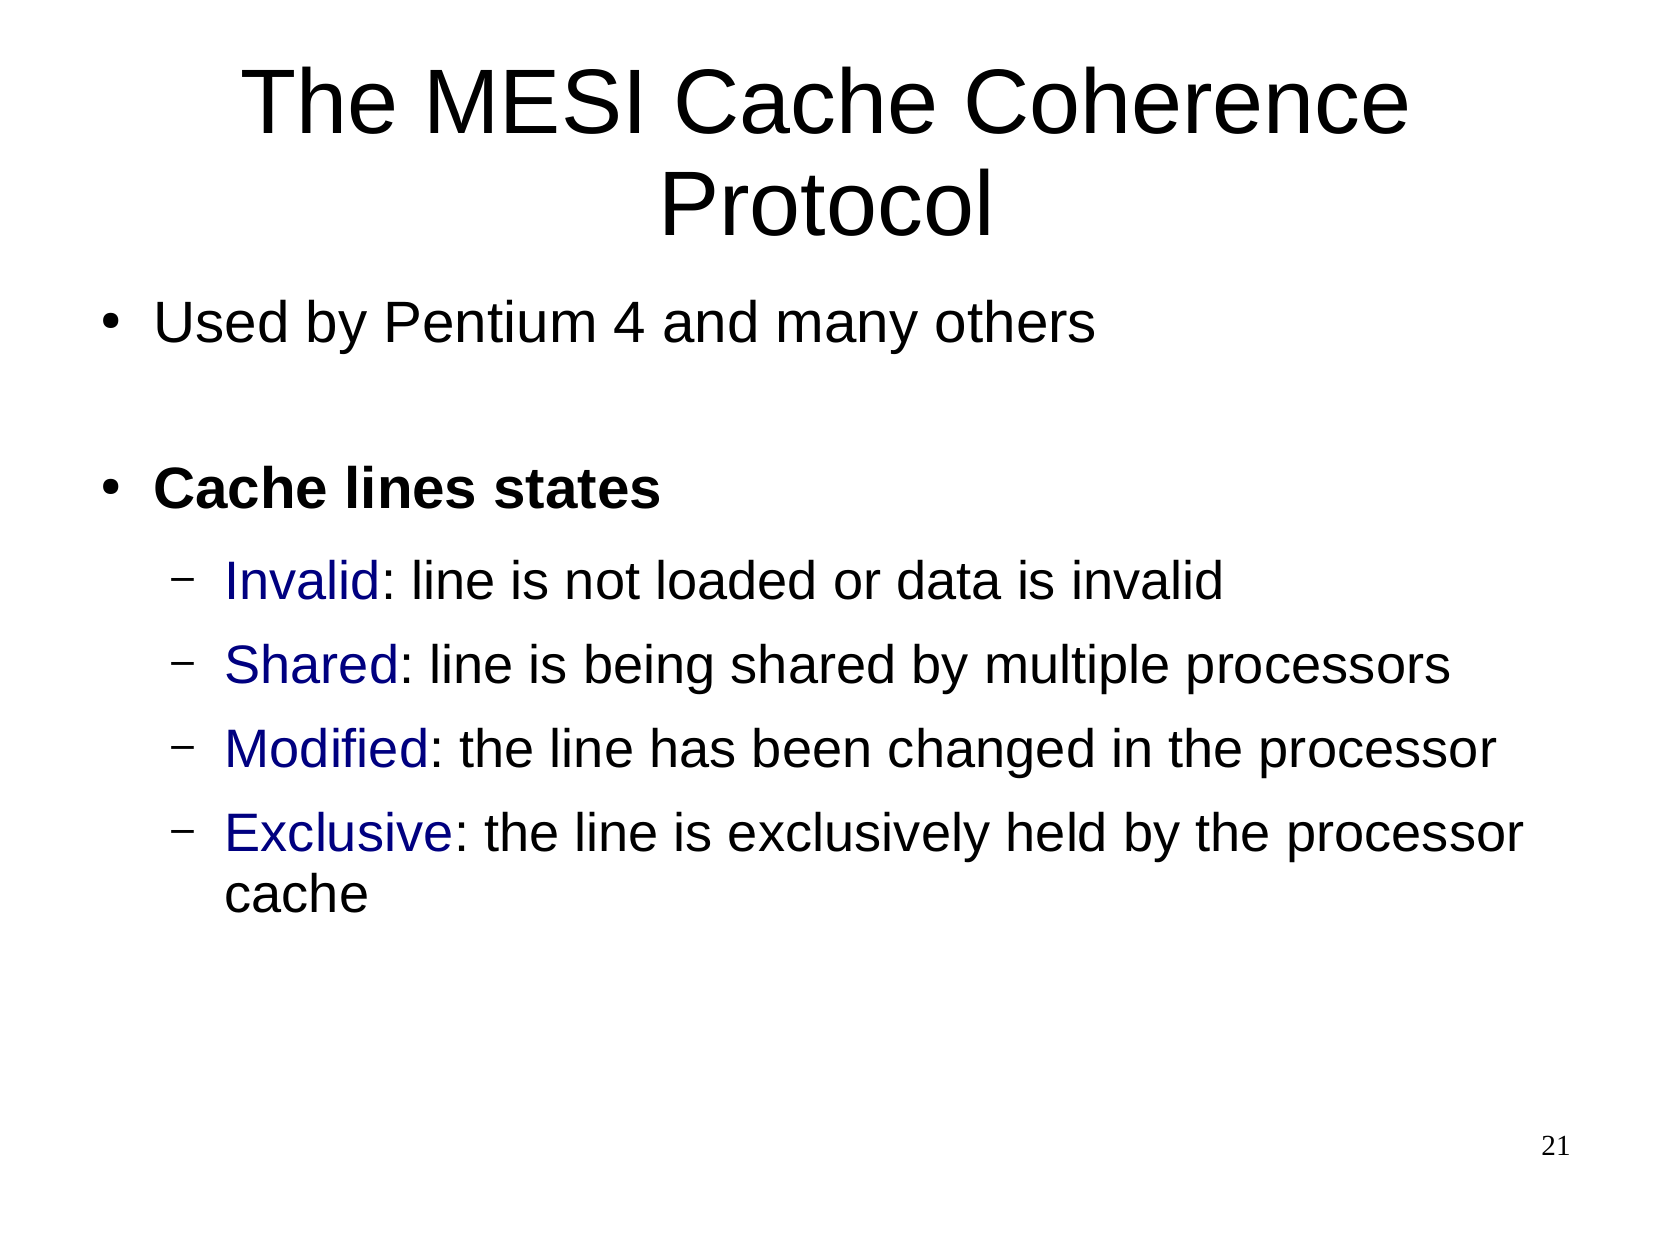

# The MESI Cache Coherence Protocol
Used by Pentium 4 and many others
Cache lines states
Invalid: line is not loaded or data is invalid
Shared: line is being shared by multiple processors
Modified: the line has been changed in the processor
Exclusive: the line is exclusively held by the processor cache
21